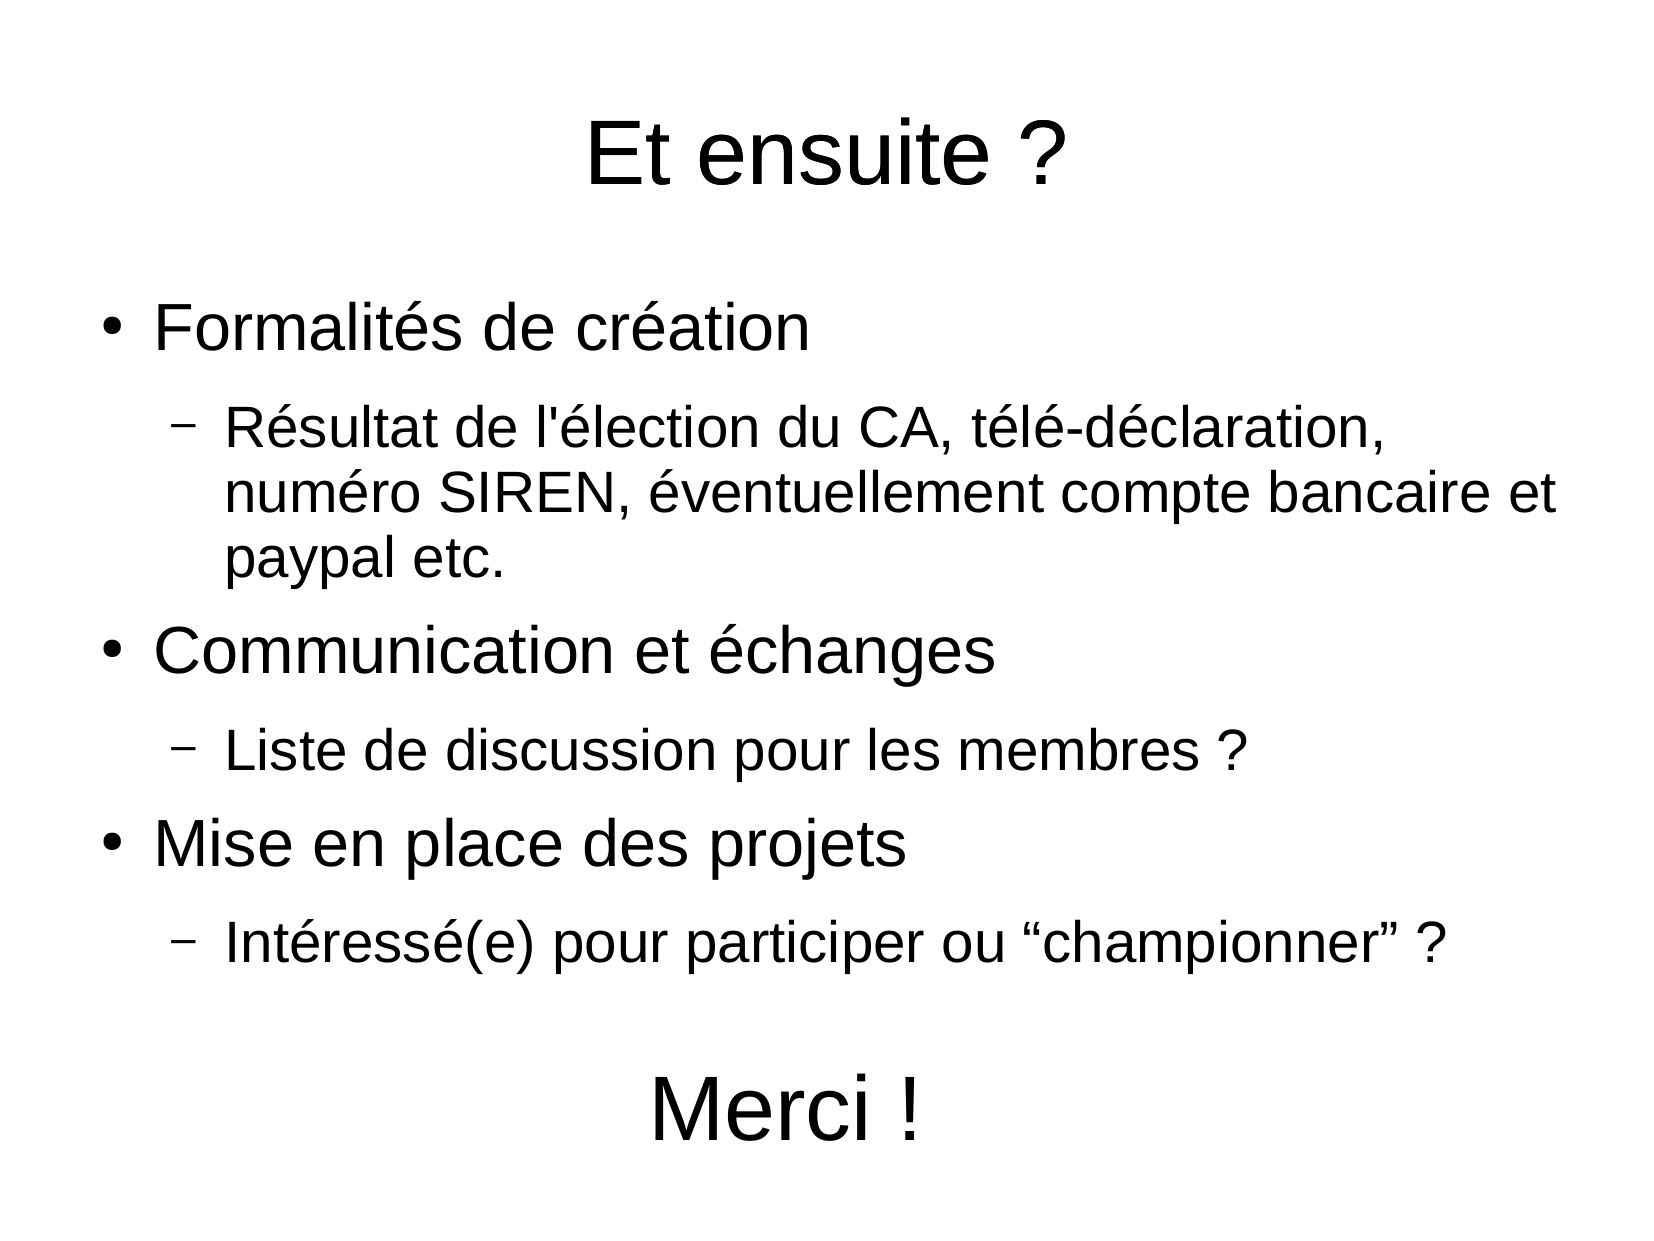

# Et ensuite ?
Et ensuite ?
Formalités de création
Résultat de l'élection du CA, télé-déclaration, numéro SIREN, éventuellement compte bancaire et paypal etc.
Communication et échanges
Liste de discussion pour les membres ?
Mise en place des projets
Intéressé(e) pour participer ou “championner” ?
Merci !